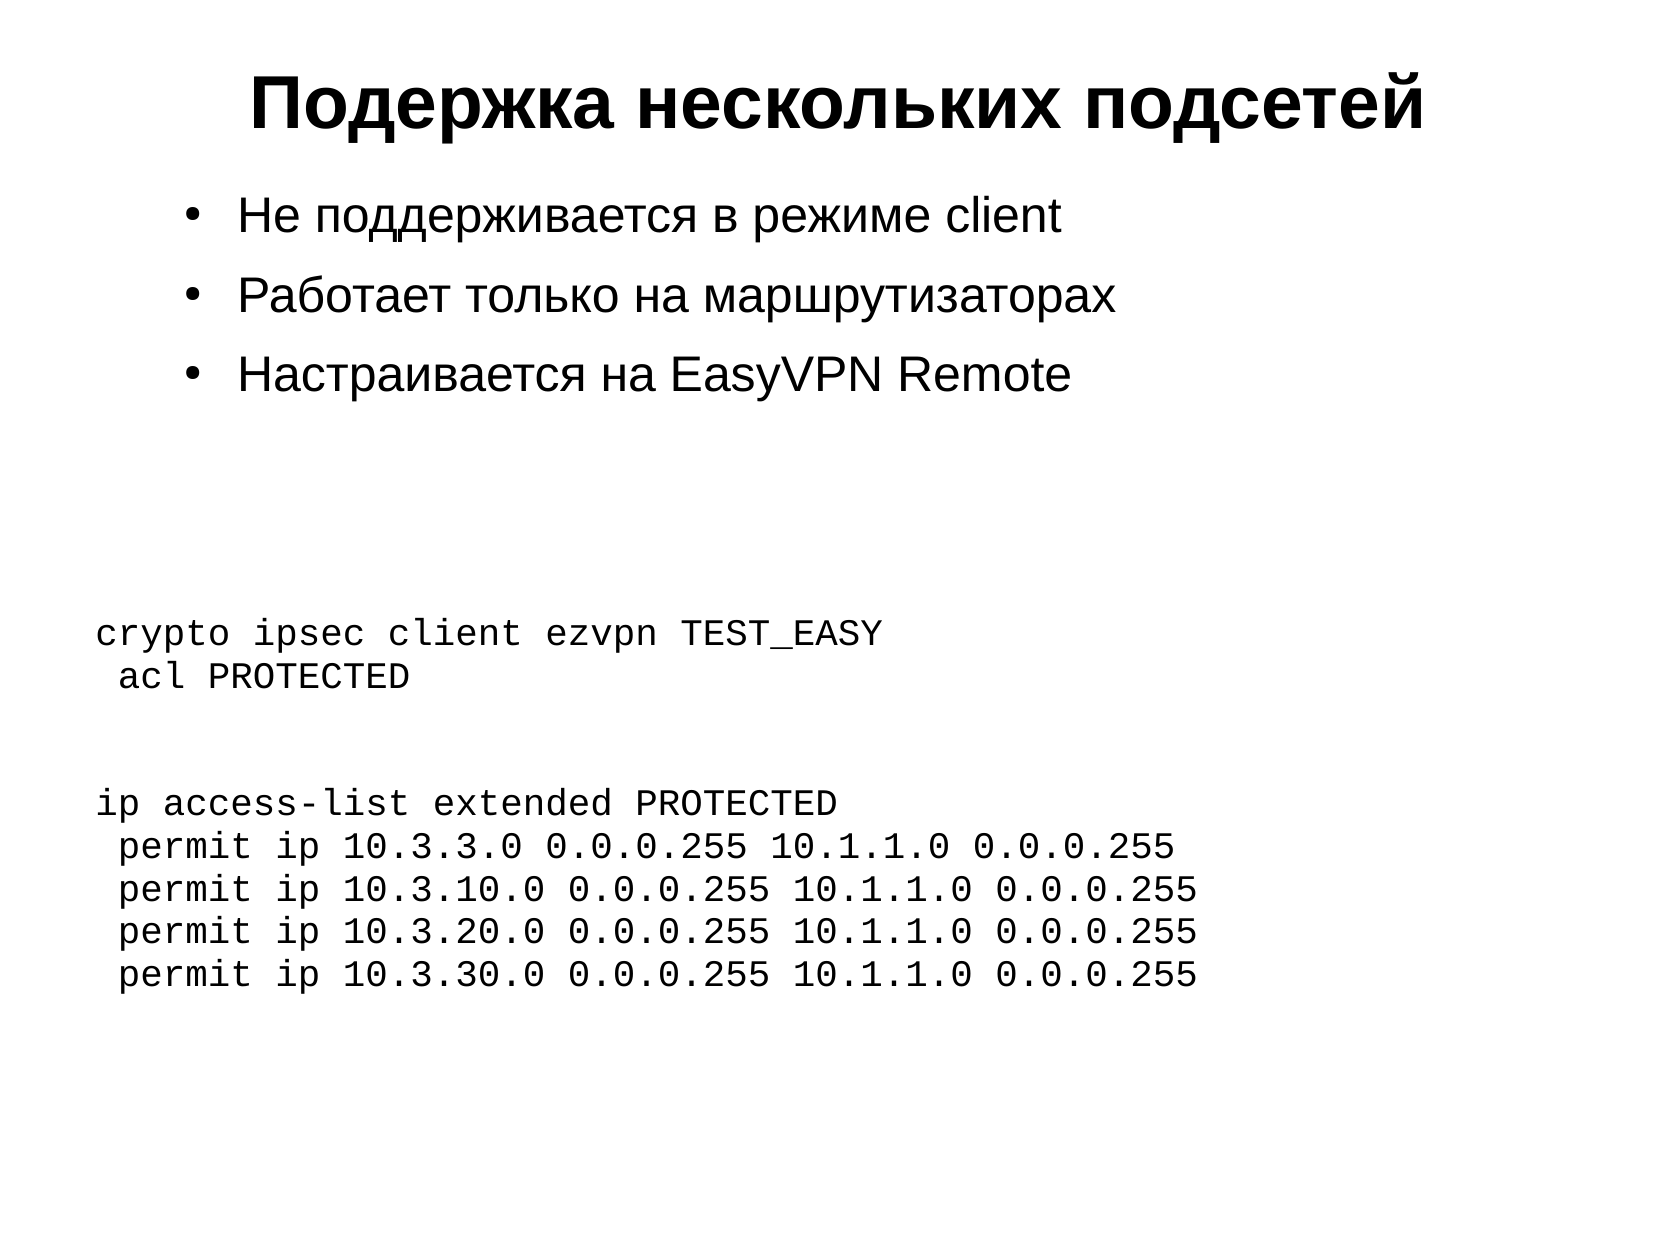

Подержка нескольких подсетей
# Не поддерживается в режиме client
Работает только на маршрутизаторах
Настраивается на EasyVPN Remote
crypto ipsec client ezvpn TEST_EASY
 acl PROTECTED
ip access-list extended PROTECTED
 permit ip 10.3.3.0 0.0.0.255 10.1.1.0 0.0.0.255
 permit ip 10.3.10.0 0.0.0.255 10.1.1.0 0.0.0.255
 permit ip 10.3.20.0 0.0.0.255 10.1.1.0 0.0.0.255
 permit ip 10.3.30.0 0.0.0.255 10.1.1.0 0.0.0.255